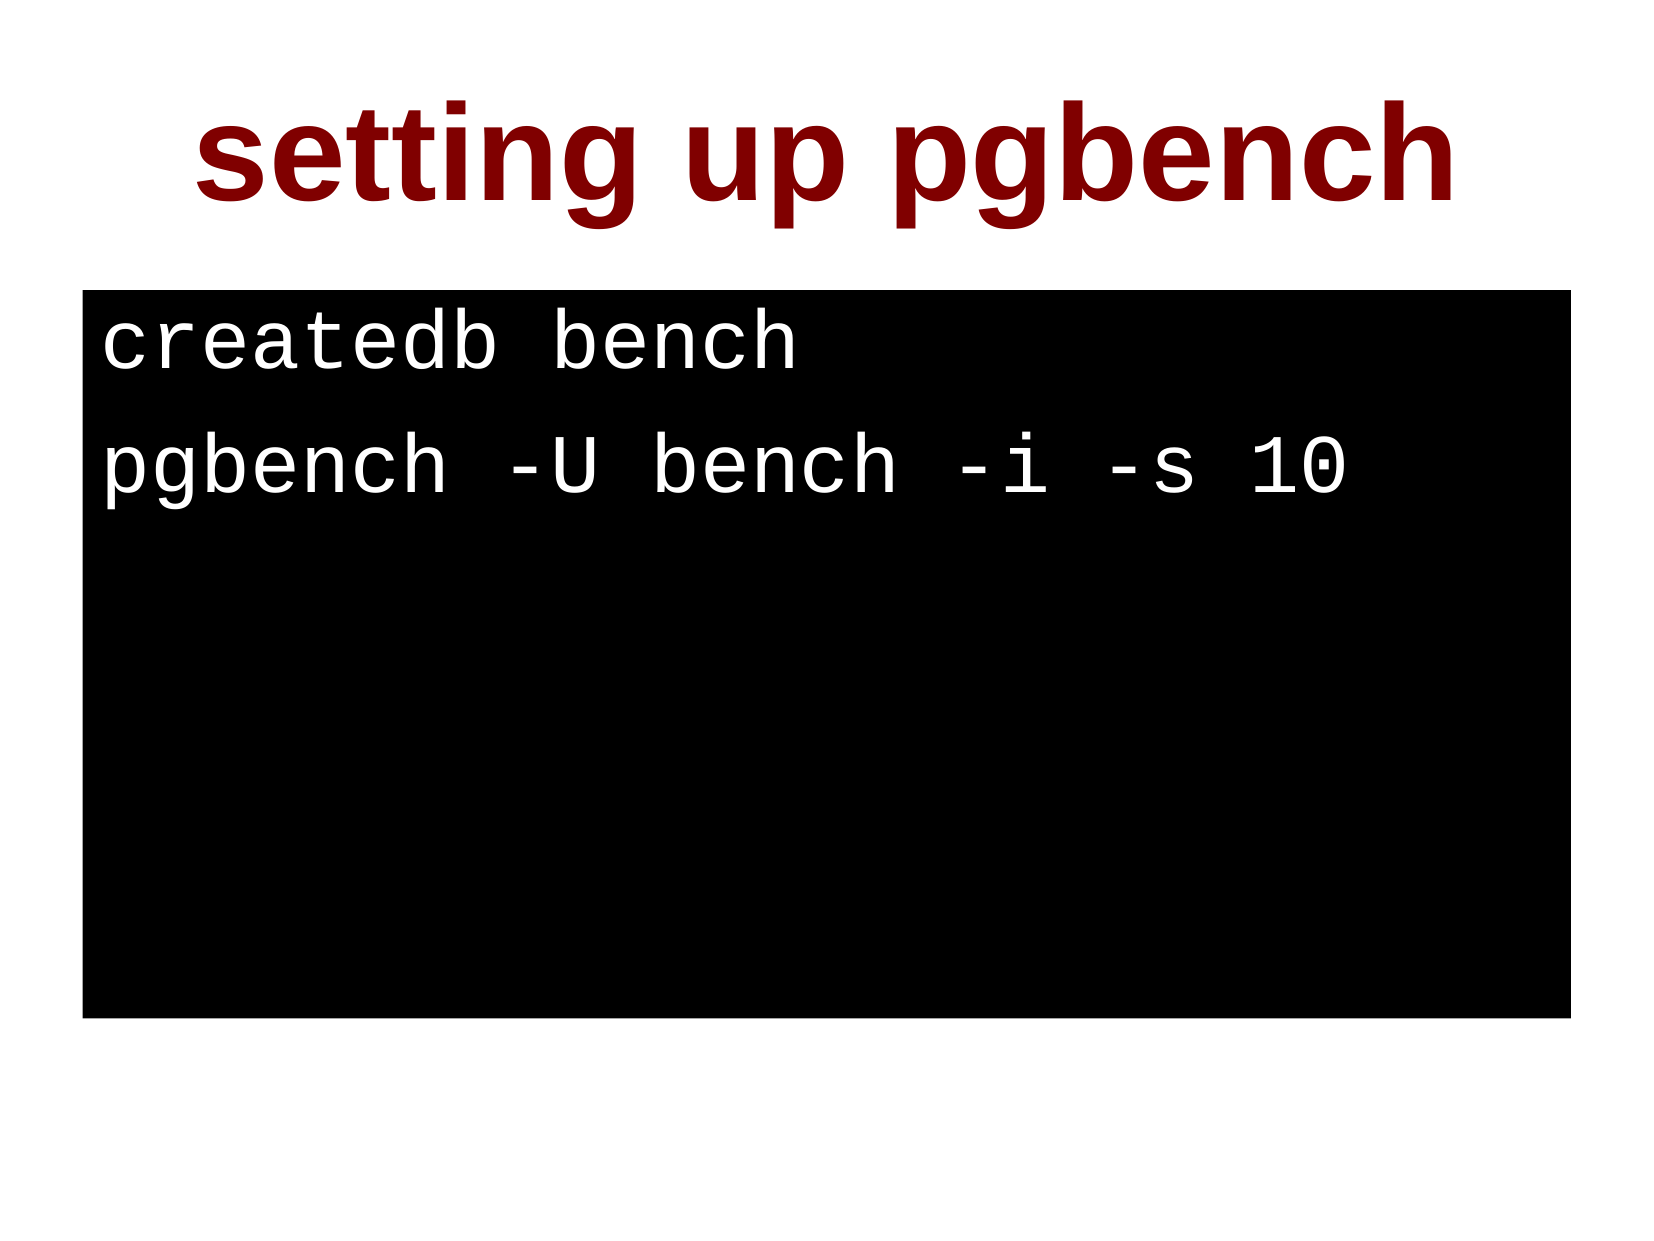

# setting up pgbench
createdb bench
pgbench -U bench -i -s 10